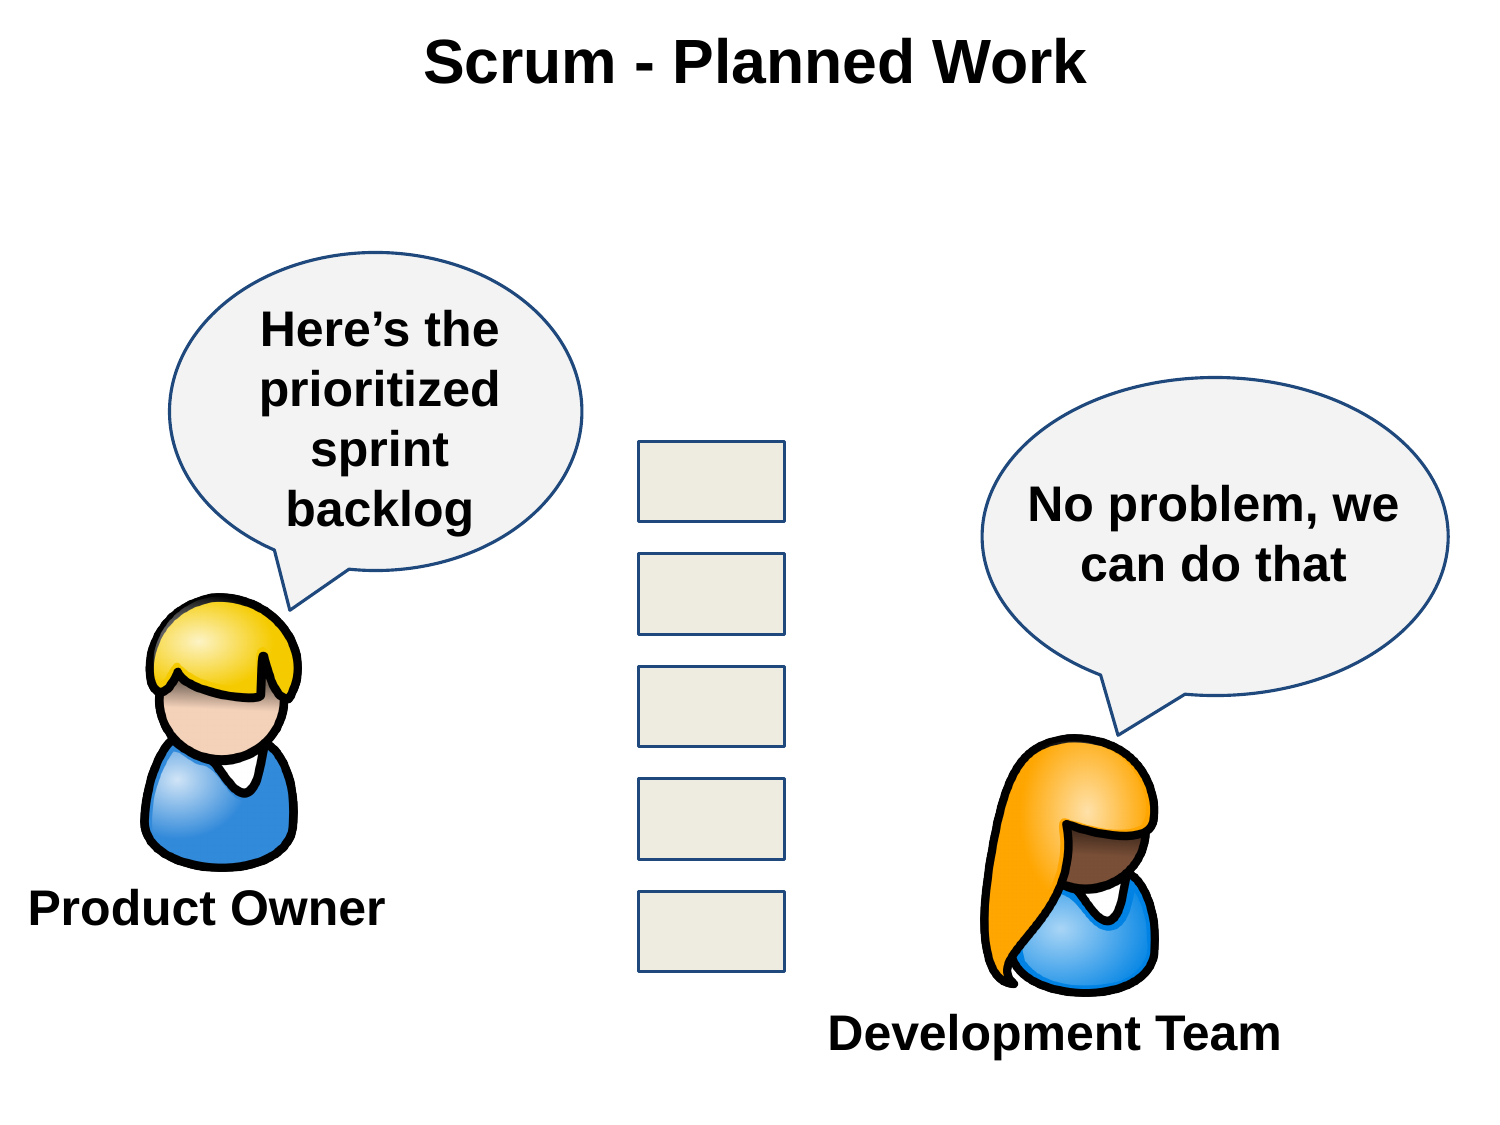

Scrum - Planned Work
Here’s the prioritized sprint backlog
No problem, we can do that
Product Owner
Development Team